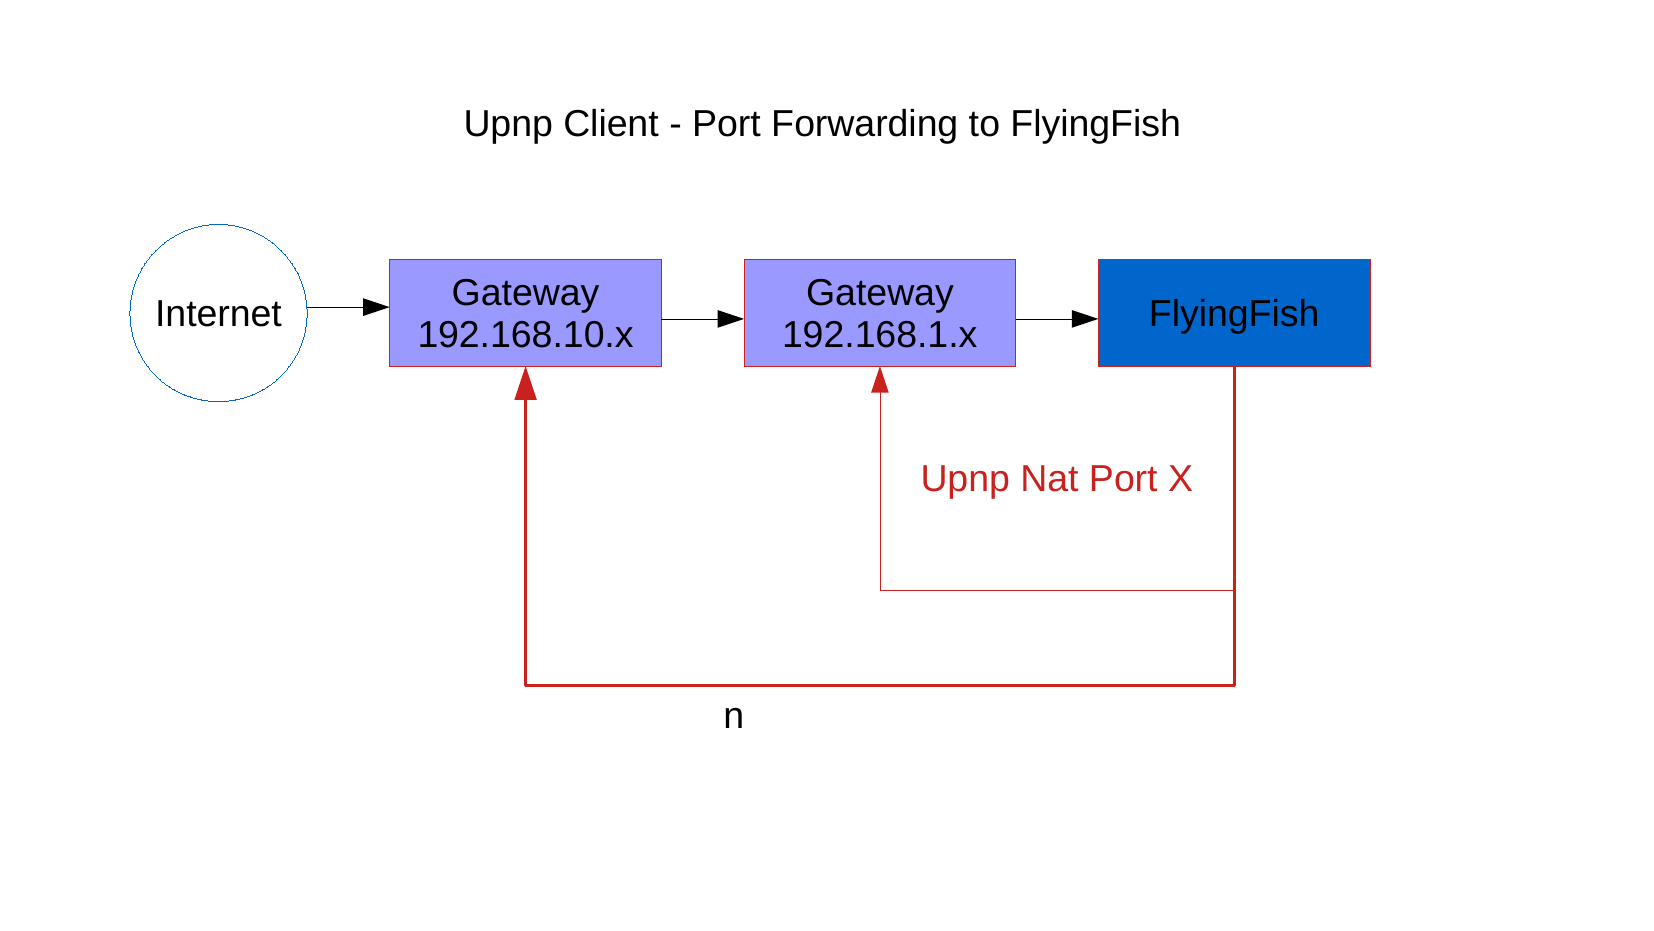

Upnp Client - Port Forwarding to FlyingFish
Internet
Gateway
192.168.10.x
Gateway
192.168.1.x
FlyingFish
n